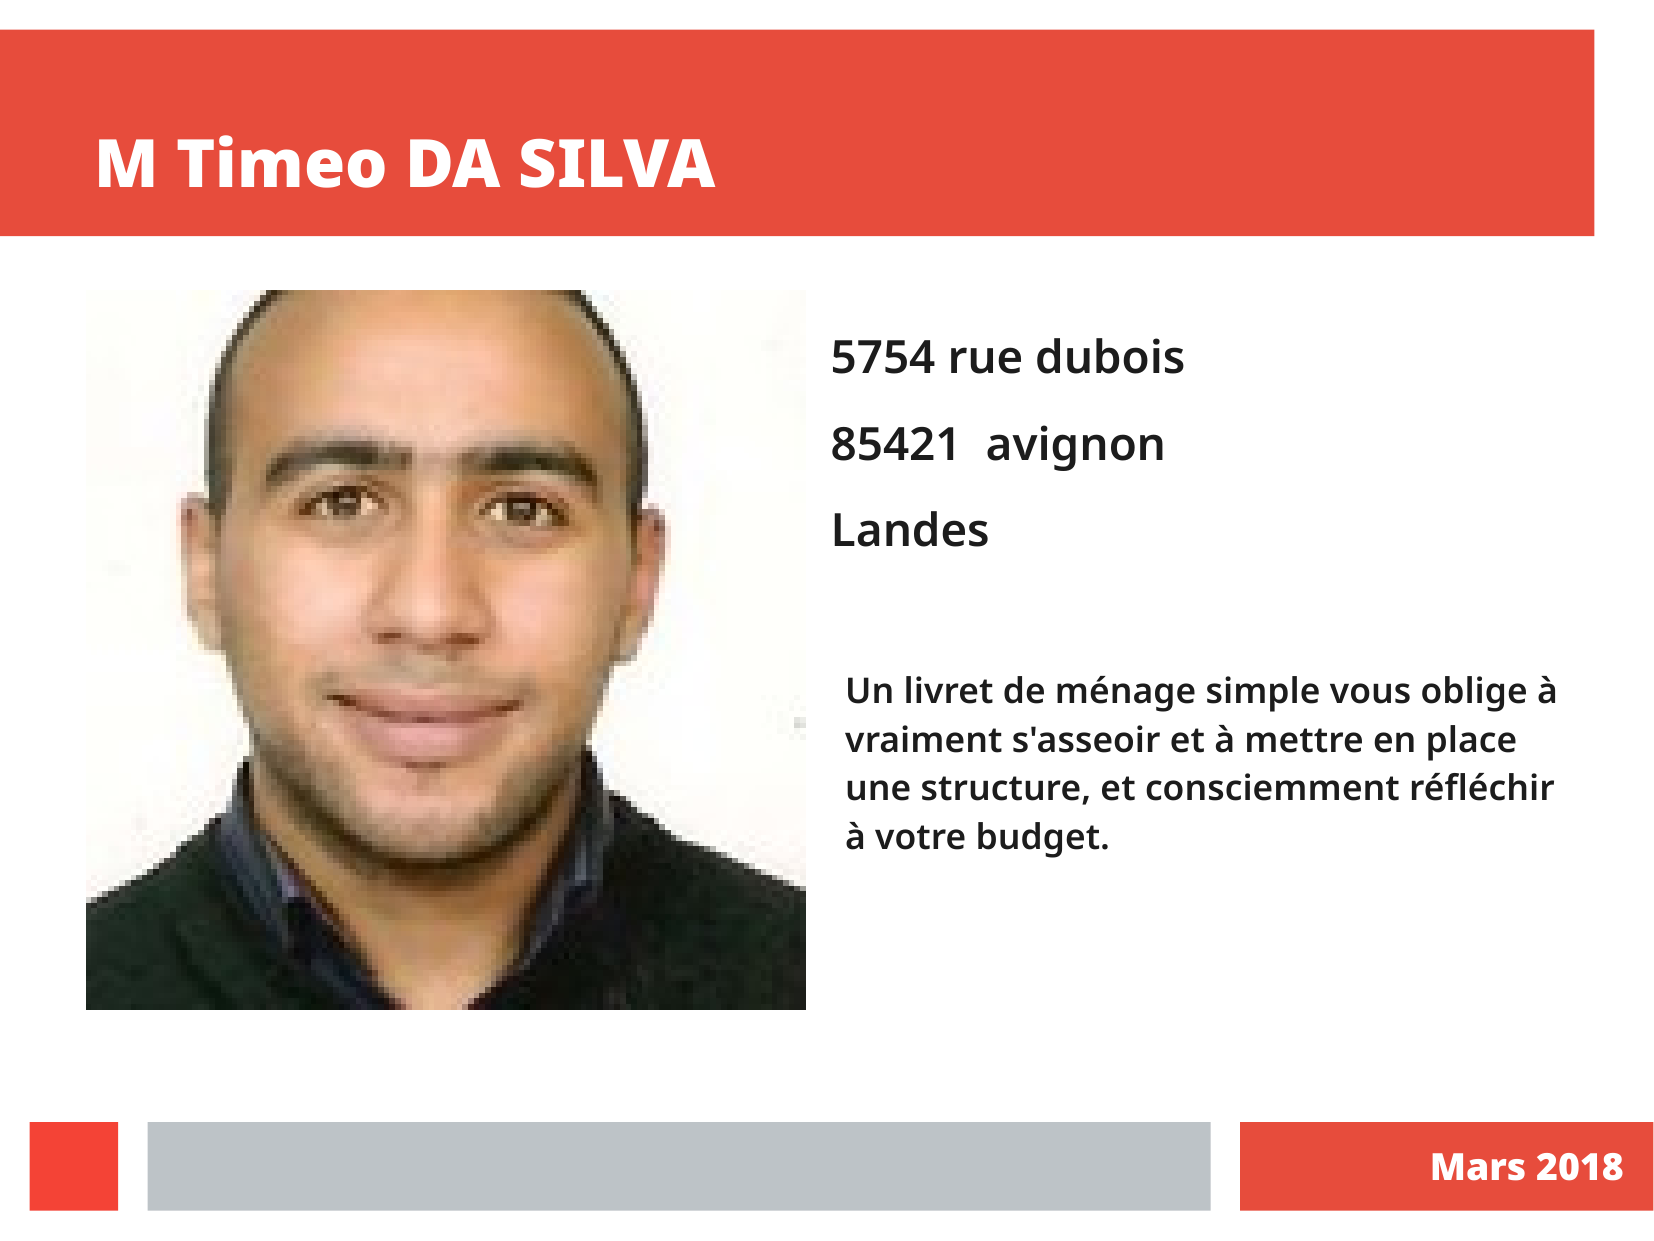

# M Timeo DA SILVA
5754 rue dubois
85421 avignon
Landes
Un livret de ménage simple vous oblige à vraiment s'asseoir et à mettre en place une structure, et consciemment réfléchir à votre budget.
Mars 2018